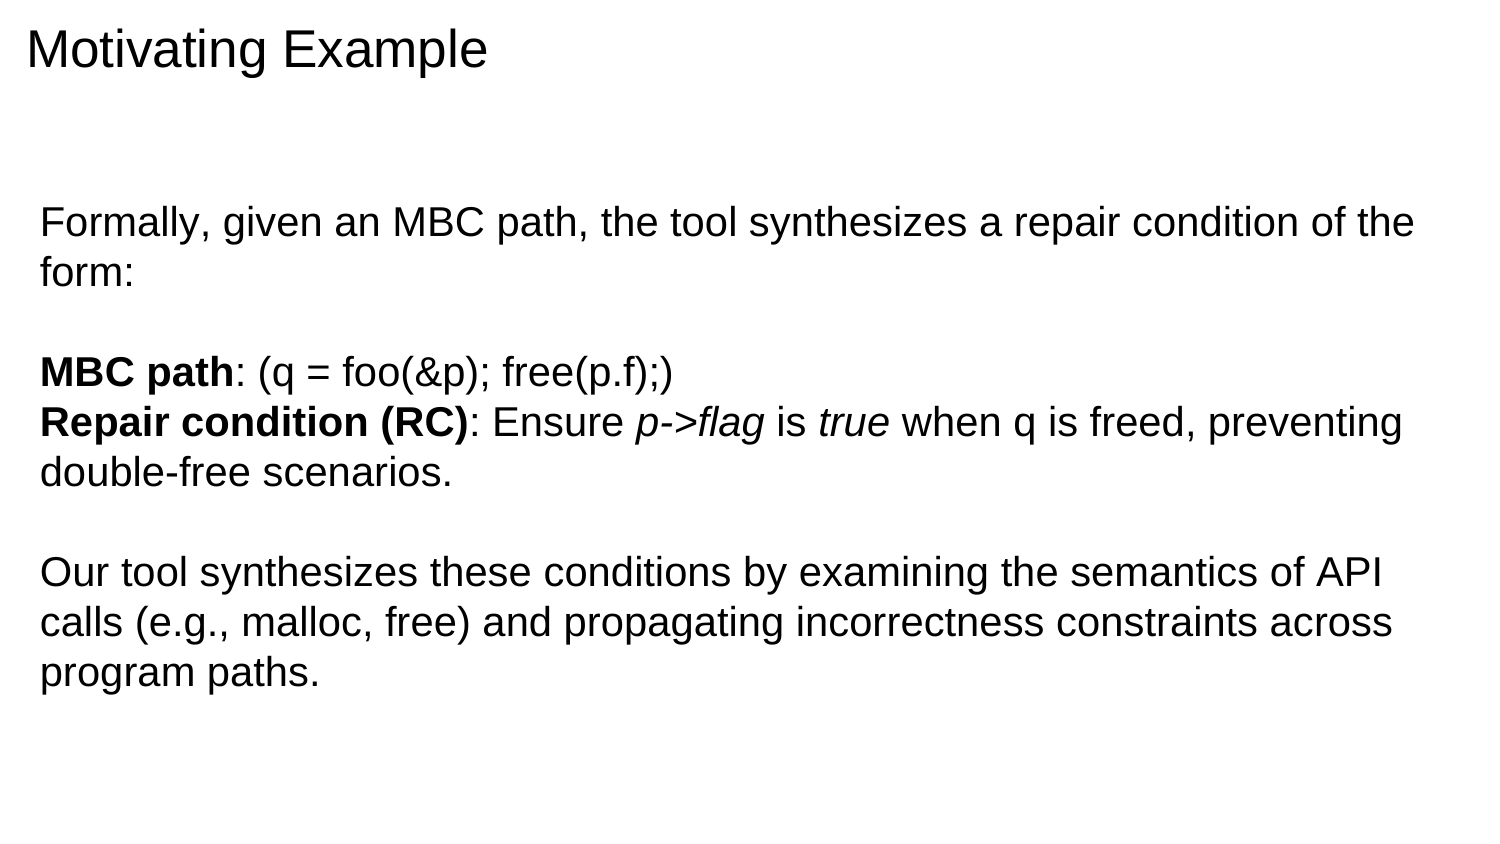

# Motivating Example
Formally, given an MBC path, the tool synthesizes a repair condition of the form:
MBC path: (q = foo(&p); free(p.f);)
Repair condition (RC): Ensure p->flag is true when q is freed, preventing double-free scenarios.
Our tool synthesizes these conditions by examining the semantics of API calls (e.g., malloc, free) and propagating incorrectness constraints across program paths.